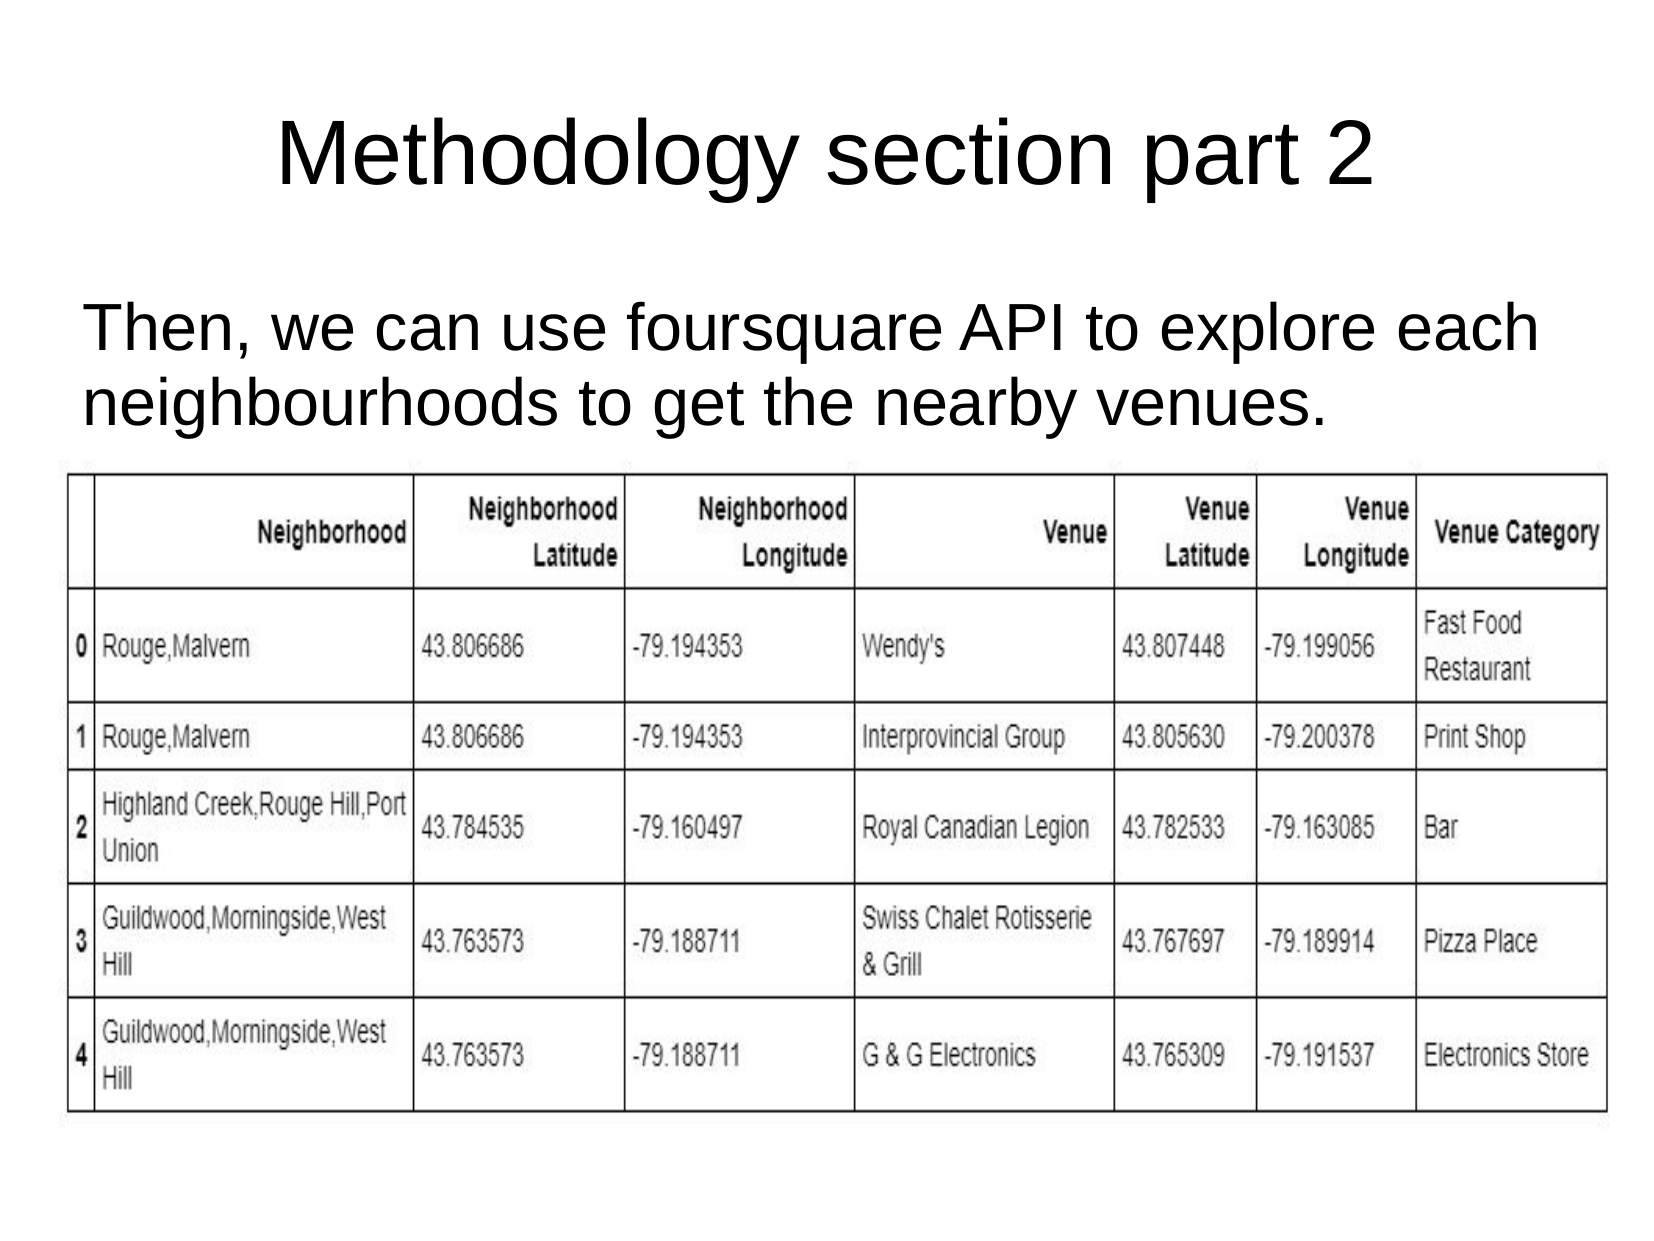

# Methodology section part 2
Then, we can use foursquare API to explore each neighbourhoods to get the nearby venues.